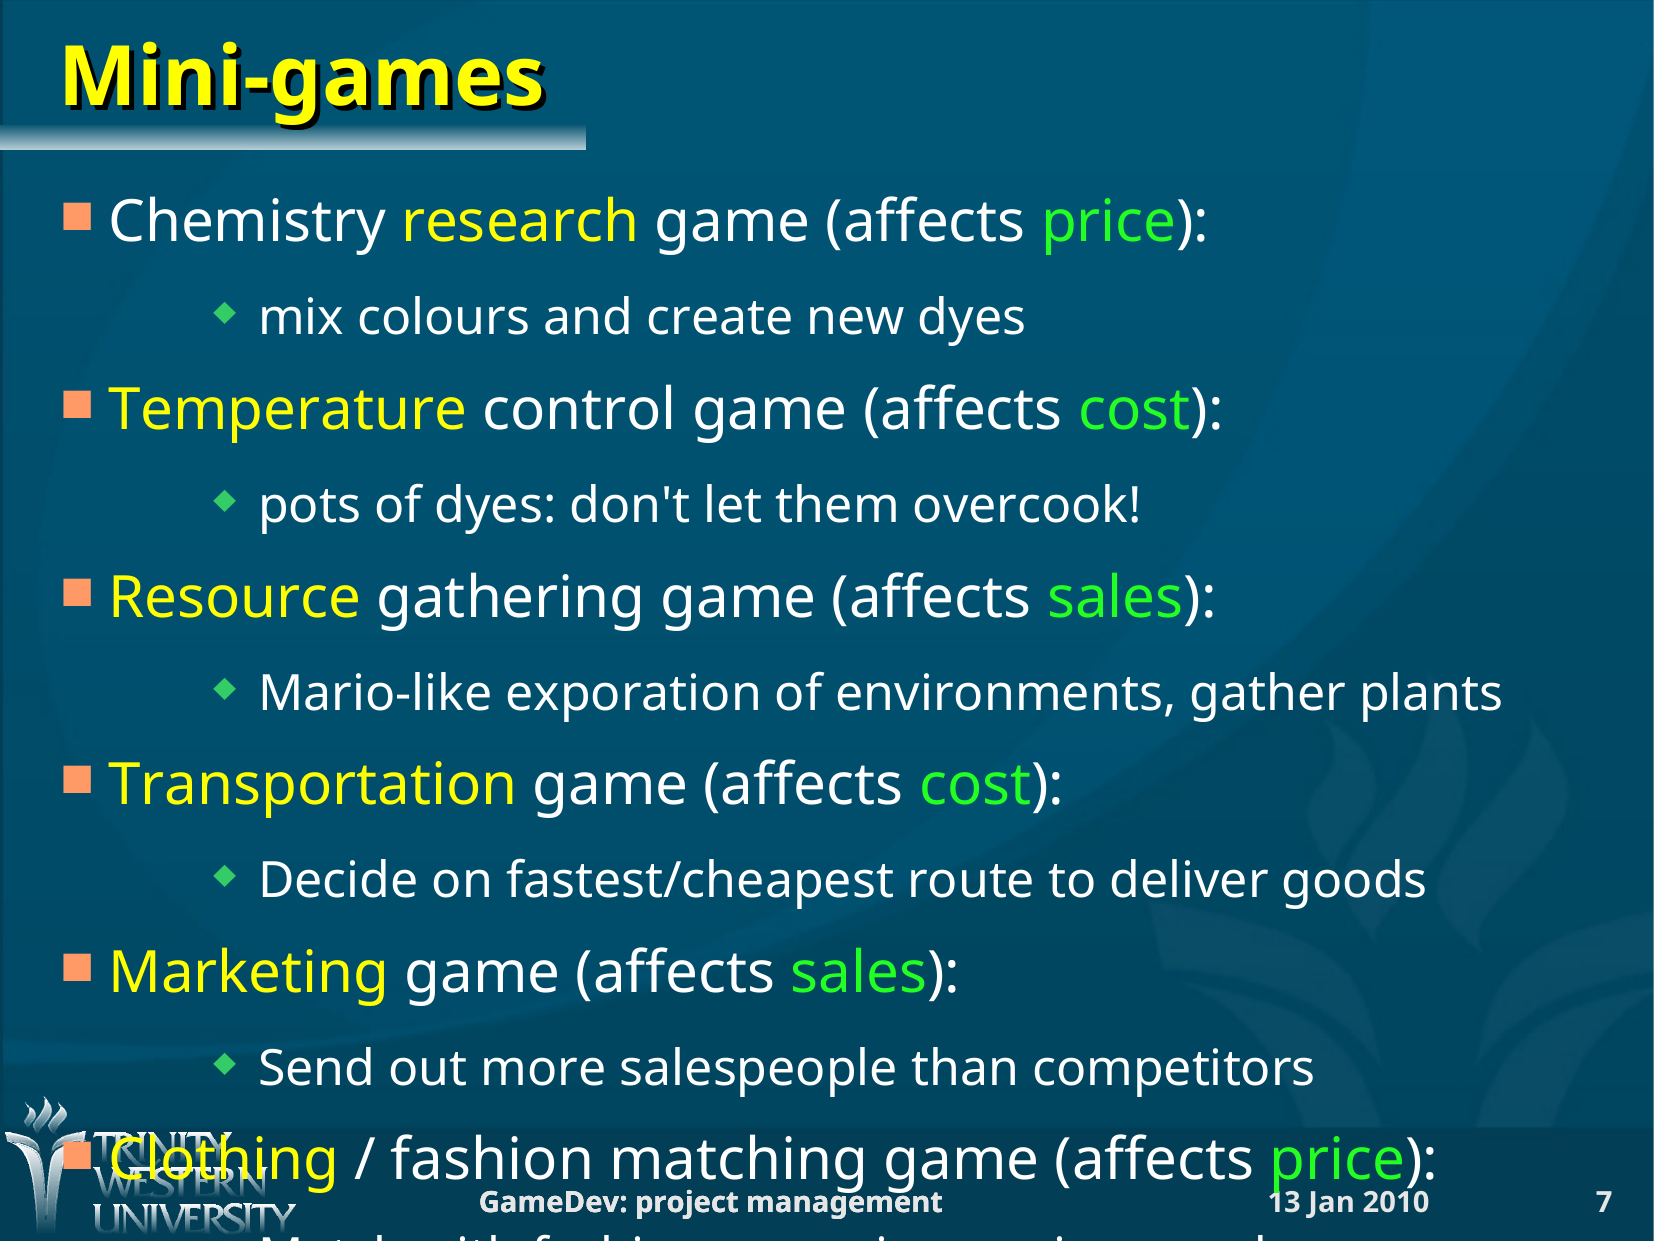

# Mini-games
Chemistry research game (affects price):
mix colours and create new dyes
Temperature control game (affects cost):
pots of dyes: don't let them overcook!
Resource gathering game (affects sales):
Mario-like exporation of environments, gather plants
Transportation game (affects cost):
Decide on fastest/cheapest route to deliver goods
Marketing game (affects sales):
Send out more salespeople than competitors
Clothing / fashion matching game (affects price):
Match with fashion magazines, using our dyes
GameDev: project management
13 Jan 2010
7